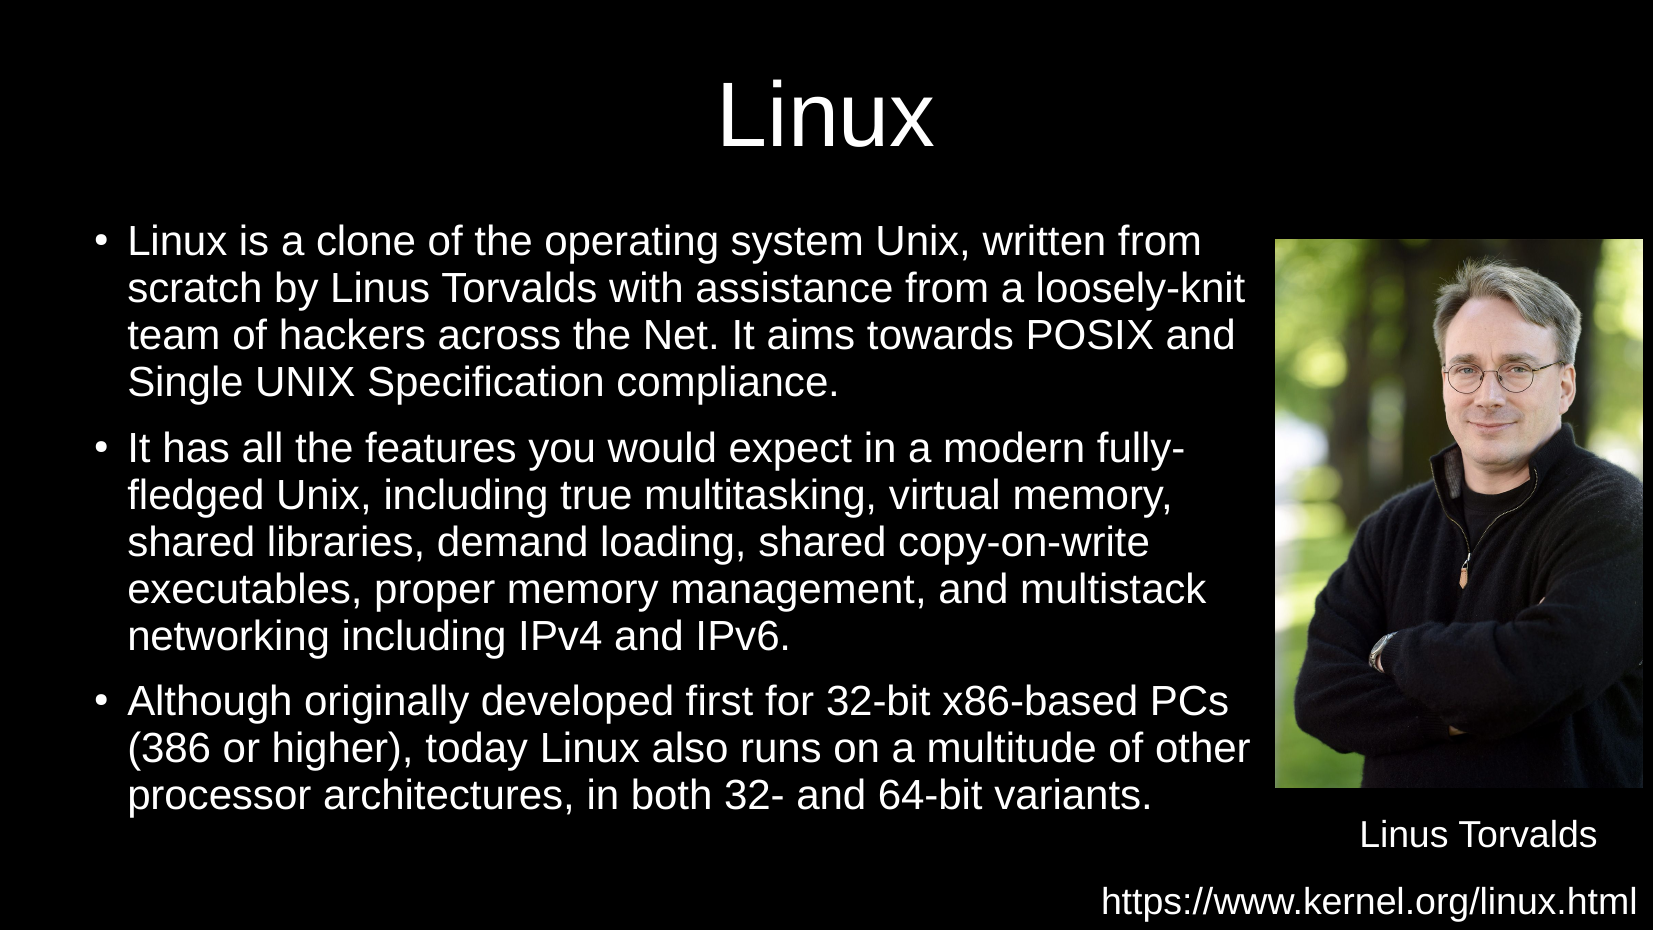

# Linux
Linux is a clone of the operating system Unix, written from scratch by Linus Torvalds with assistance from a loosely-knit team of hackers across the Net. It aims towards POSIX and Single UNIX Specification compliance.
It has all the features you would expect in a modern fully-fledged Unix, including true multitasking, virtual memory, shared libraries, demand loading, shared copy-on-write executables, proper memory management, and multistack networking including IPv4 and IPv6.
Although originally developed first for 32-bit x86-based PCs (386 or higher), today Linux also runs on a multitude of other processor architectures, in both 32- and 64-bit variants.
Linus Torvalds
https://www.kernel.org/linux.html